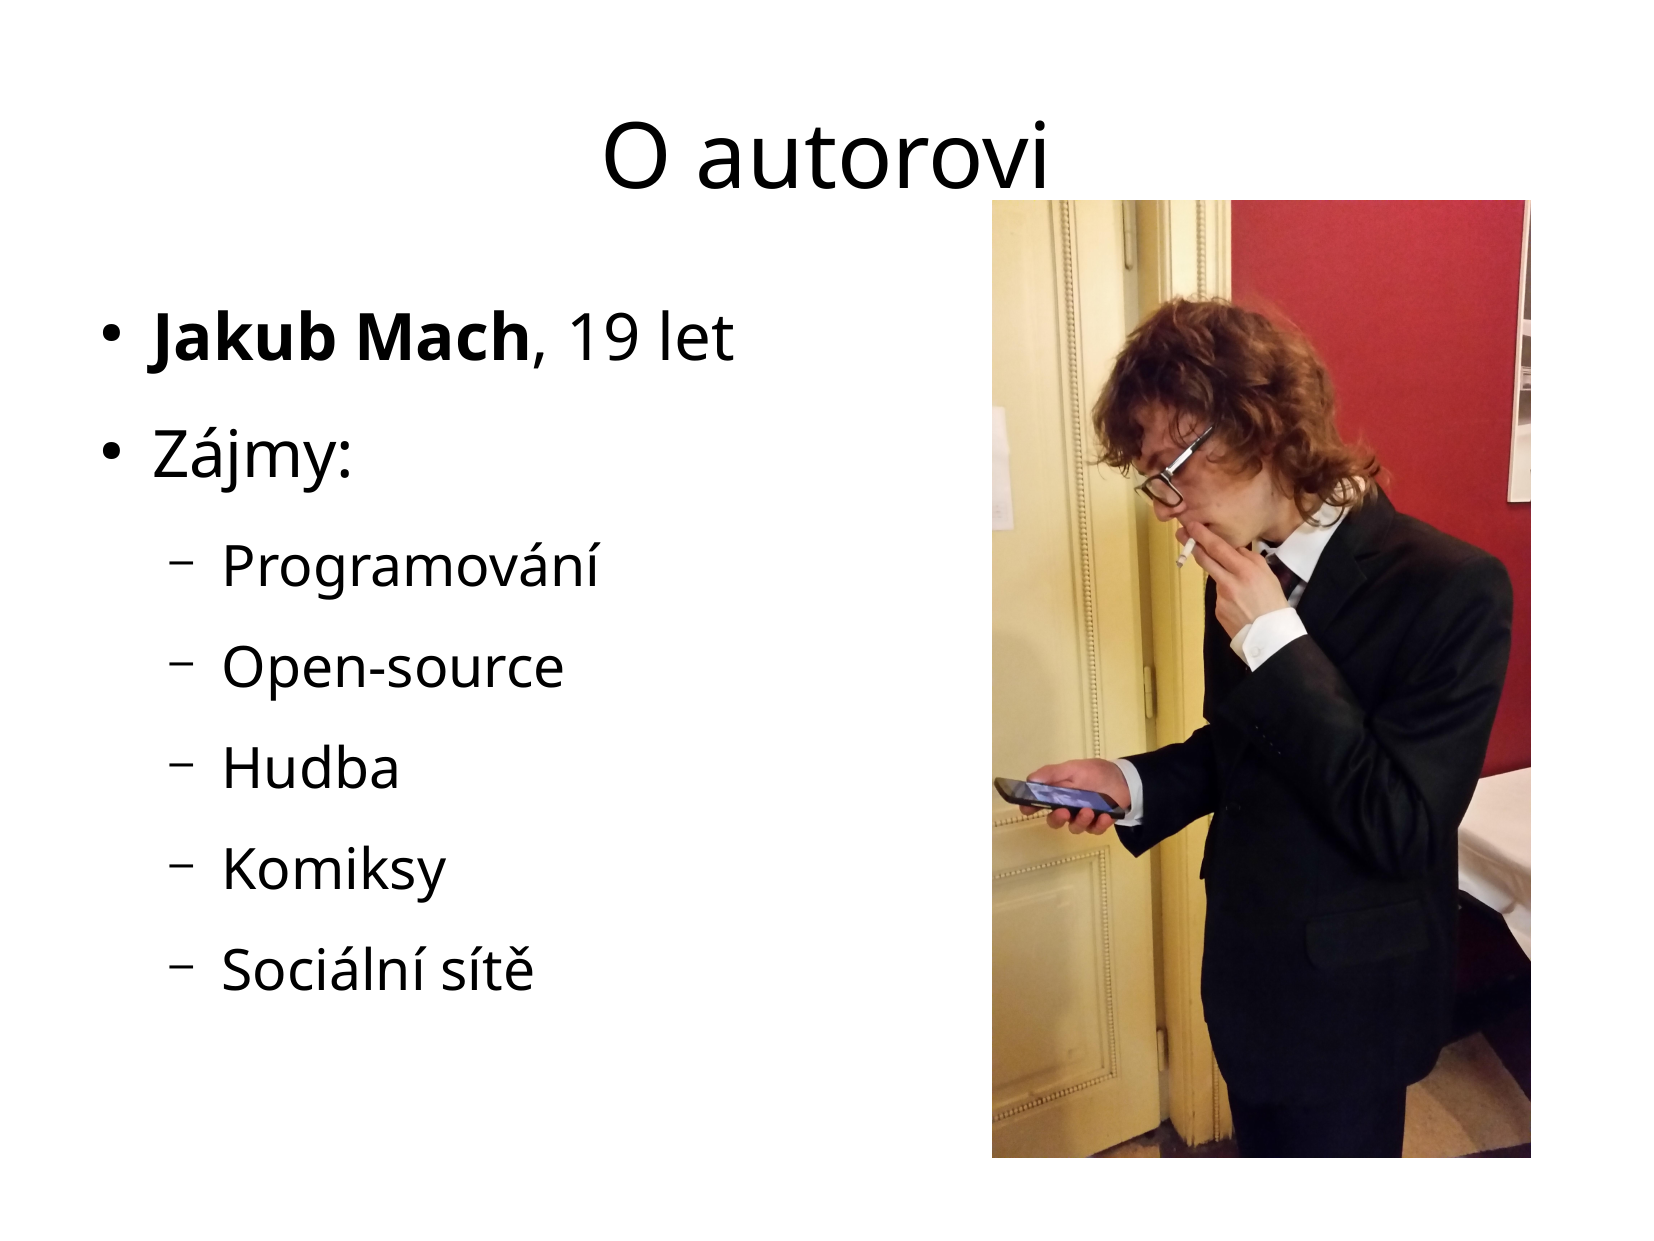

# O autorovi
Jakub Mach, 19 let
Zájmy:
Programování
Open-source
Hudba
Komiksy
Sociální sítě